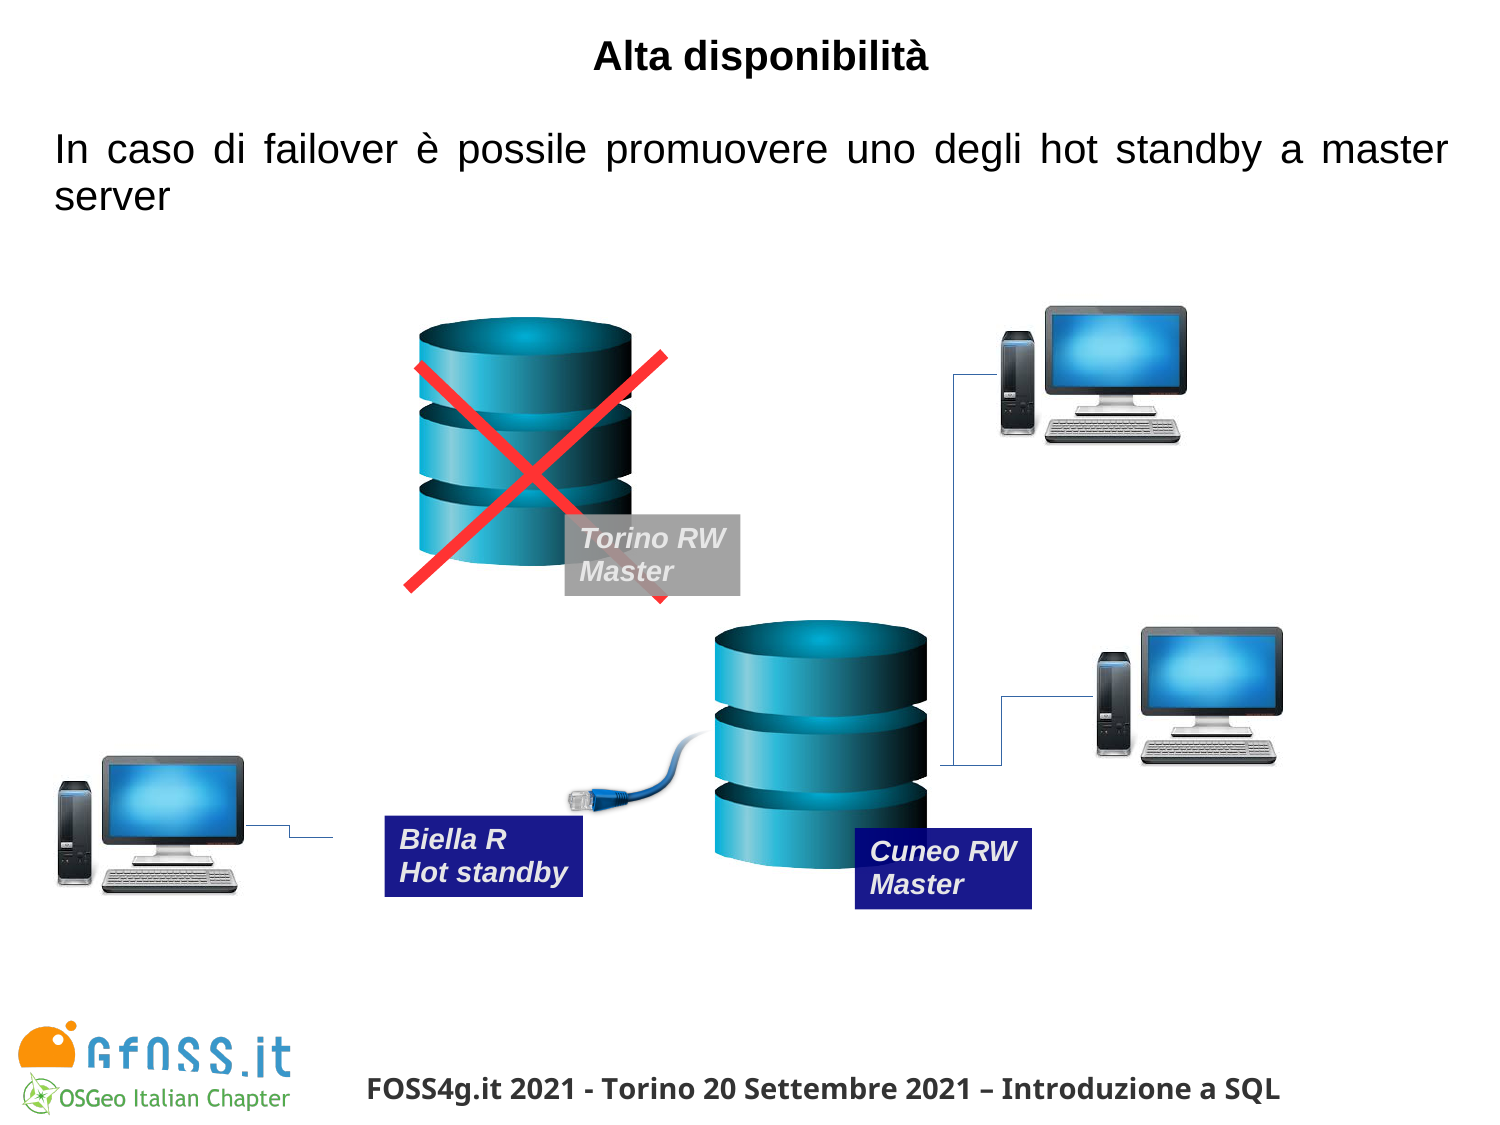

# Alta disponibilità
In caso di failover è possile promuovere uno degli hot standby a master server
Torino RW
Master
Biella R
Hot standby
Cuneo RW
Master